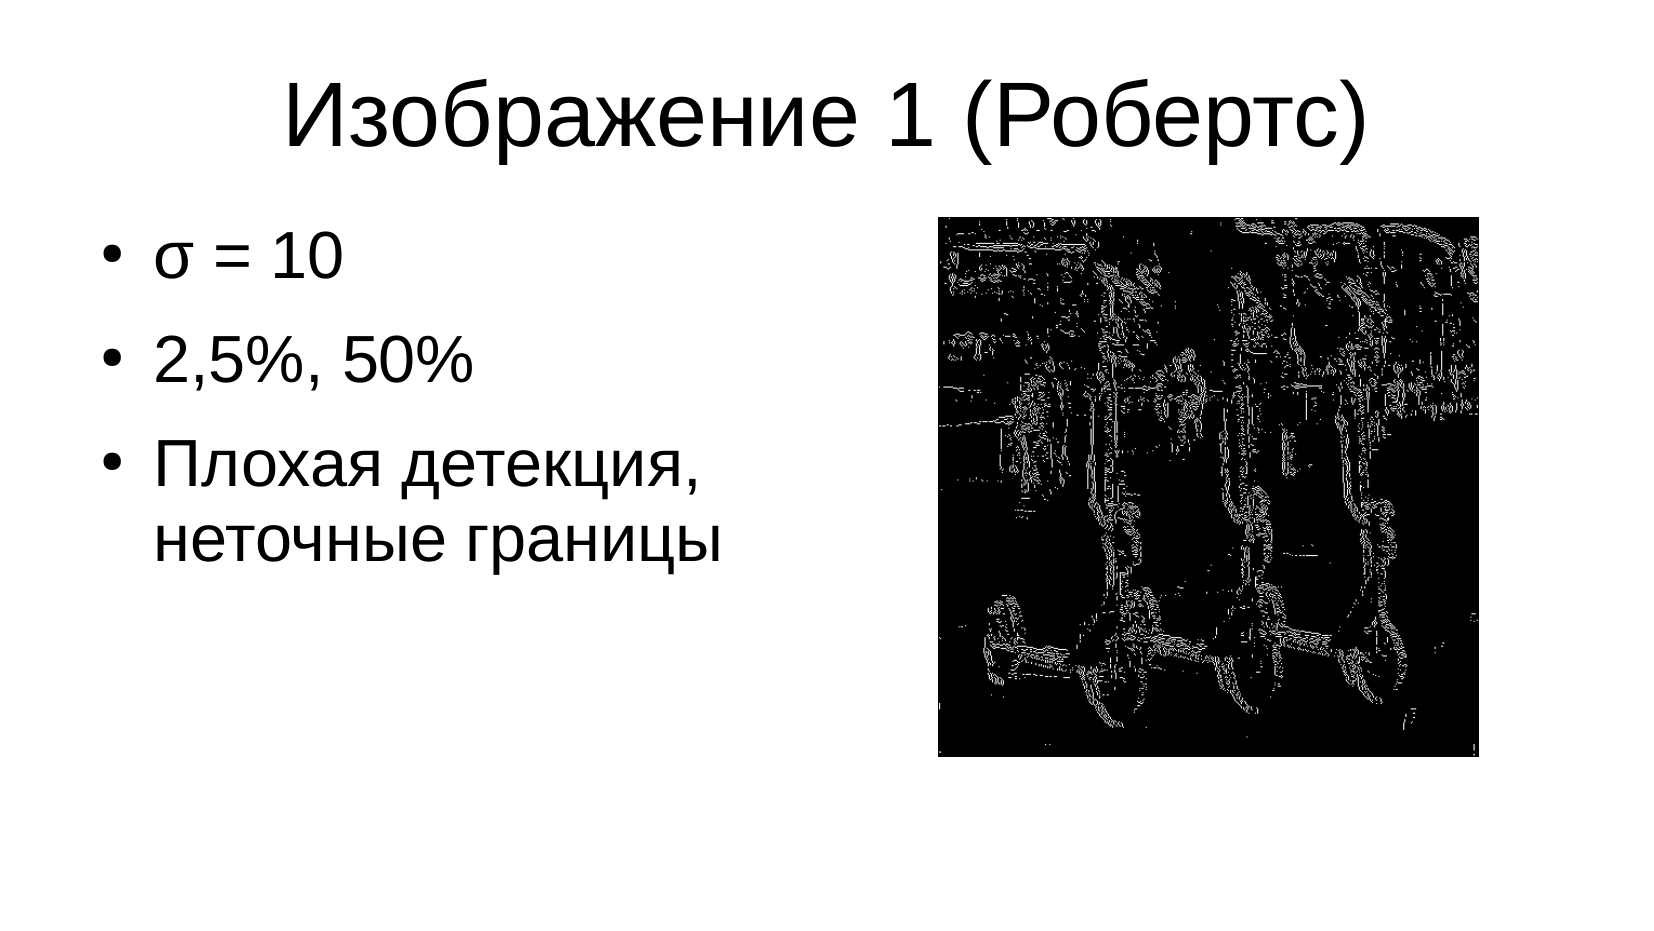

# Изображение 1 (Робертс)
σ = 10
2,5%, 50%
Плохая детекция, неточные границы